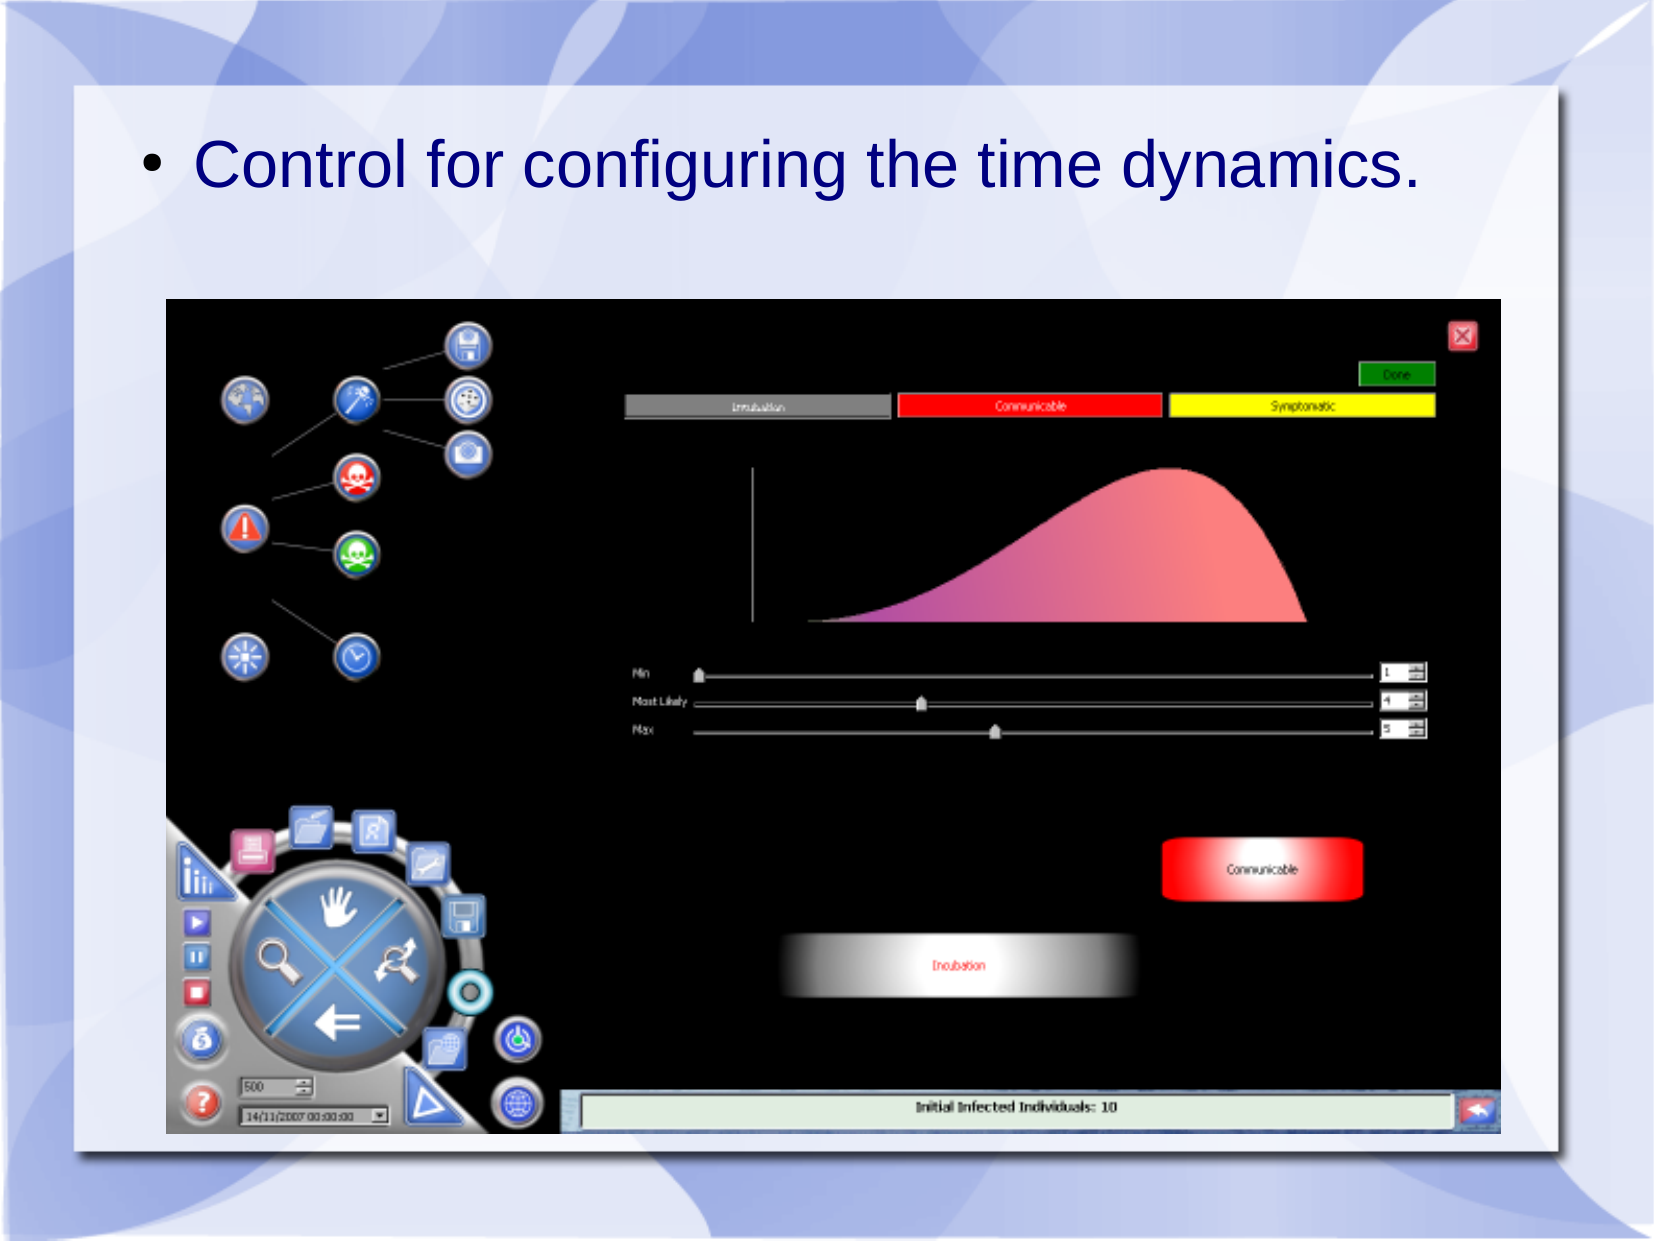

# Control for configuring the time dynamics.